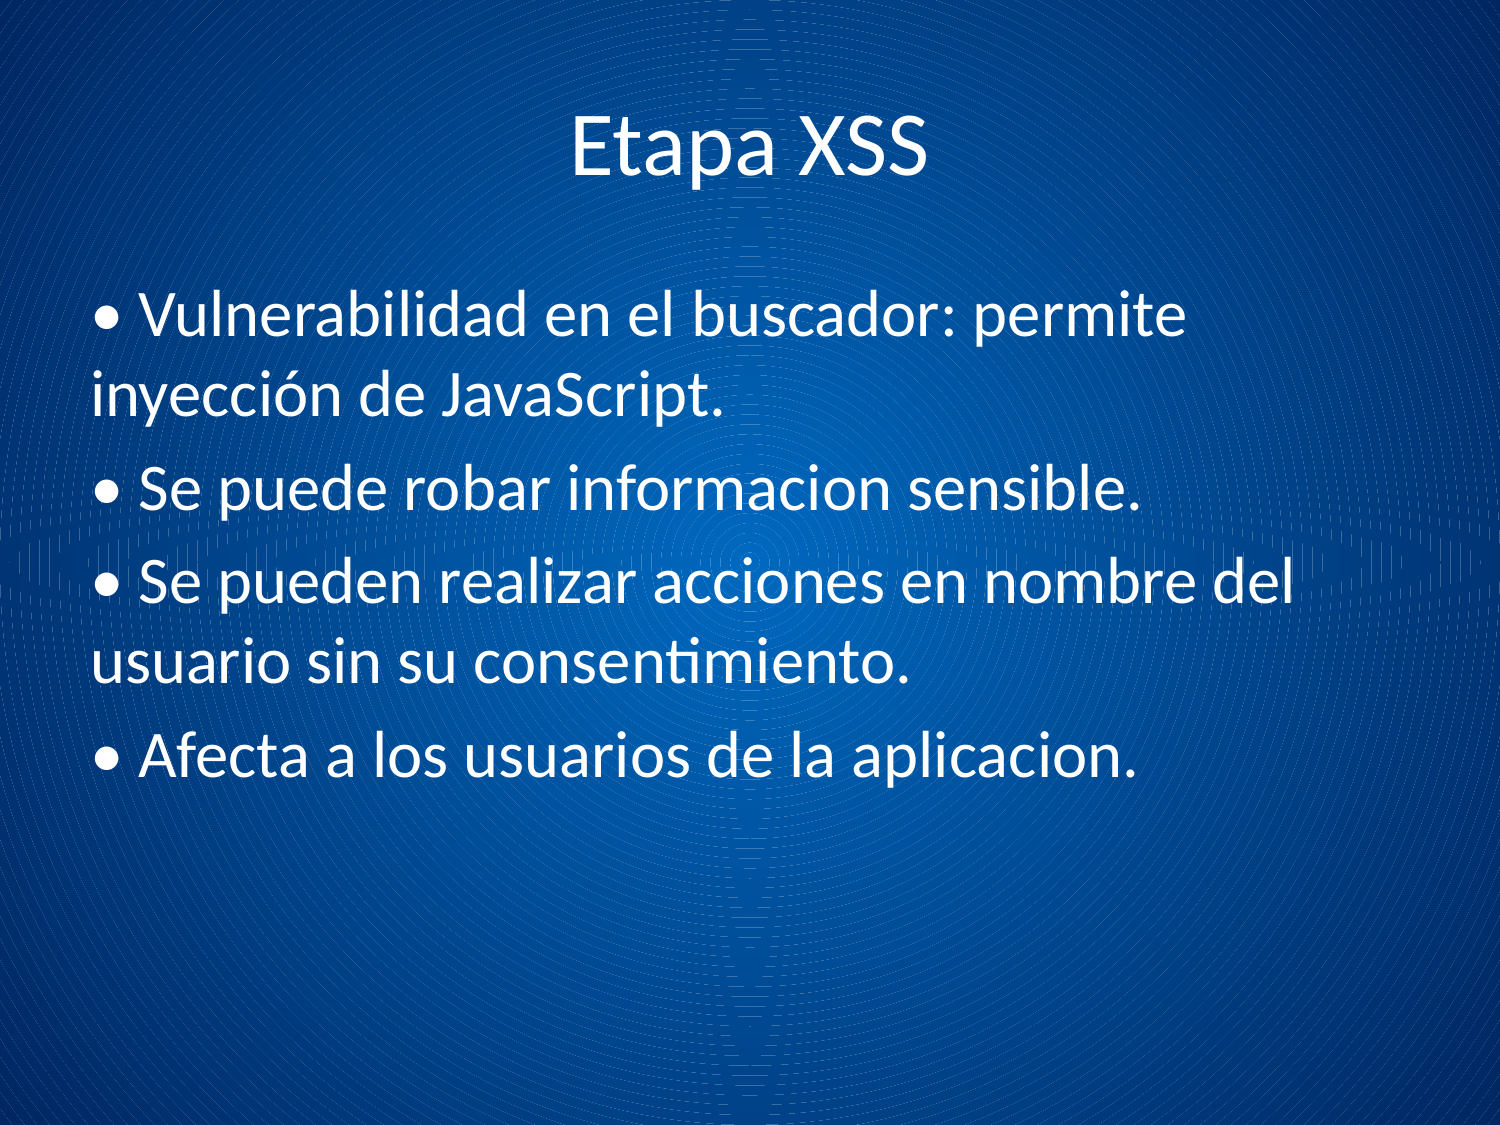

# Etapa XSS
• Vulnerabilidad en el buscador: permite inyección de JavaScript.
• Se puede robar informacion sensible.
• Se pueden realizar acciones en nombre del usuario sin su consentimiento.
• Afecta a los usuarios de la aplicacion.